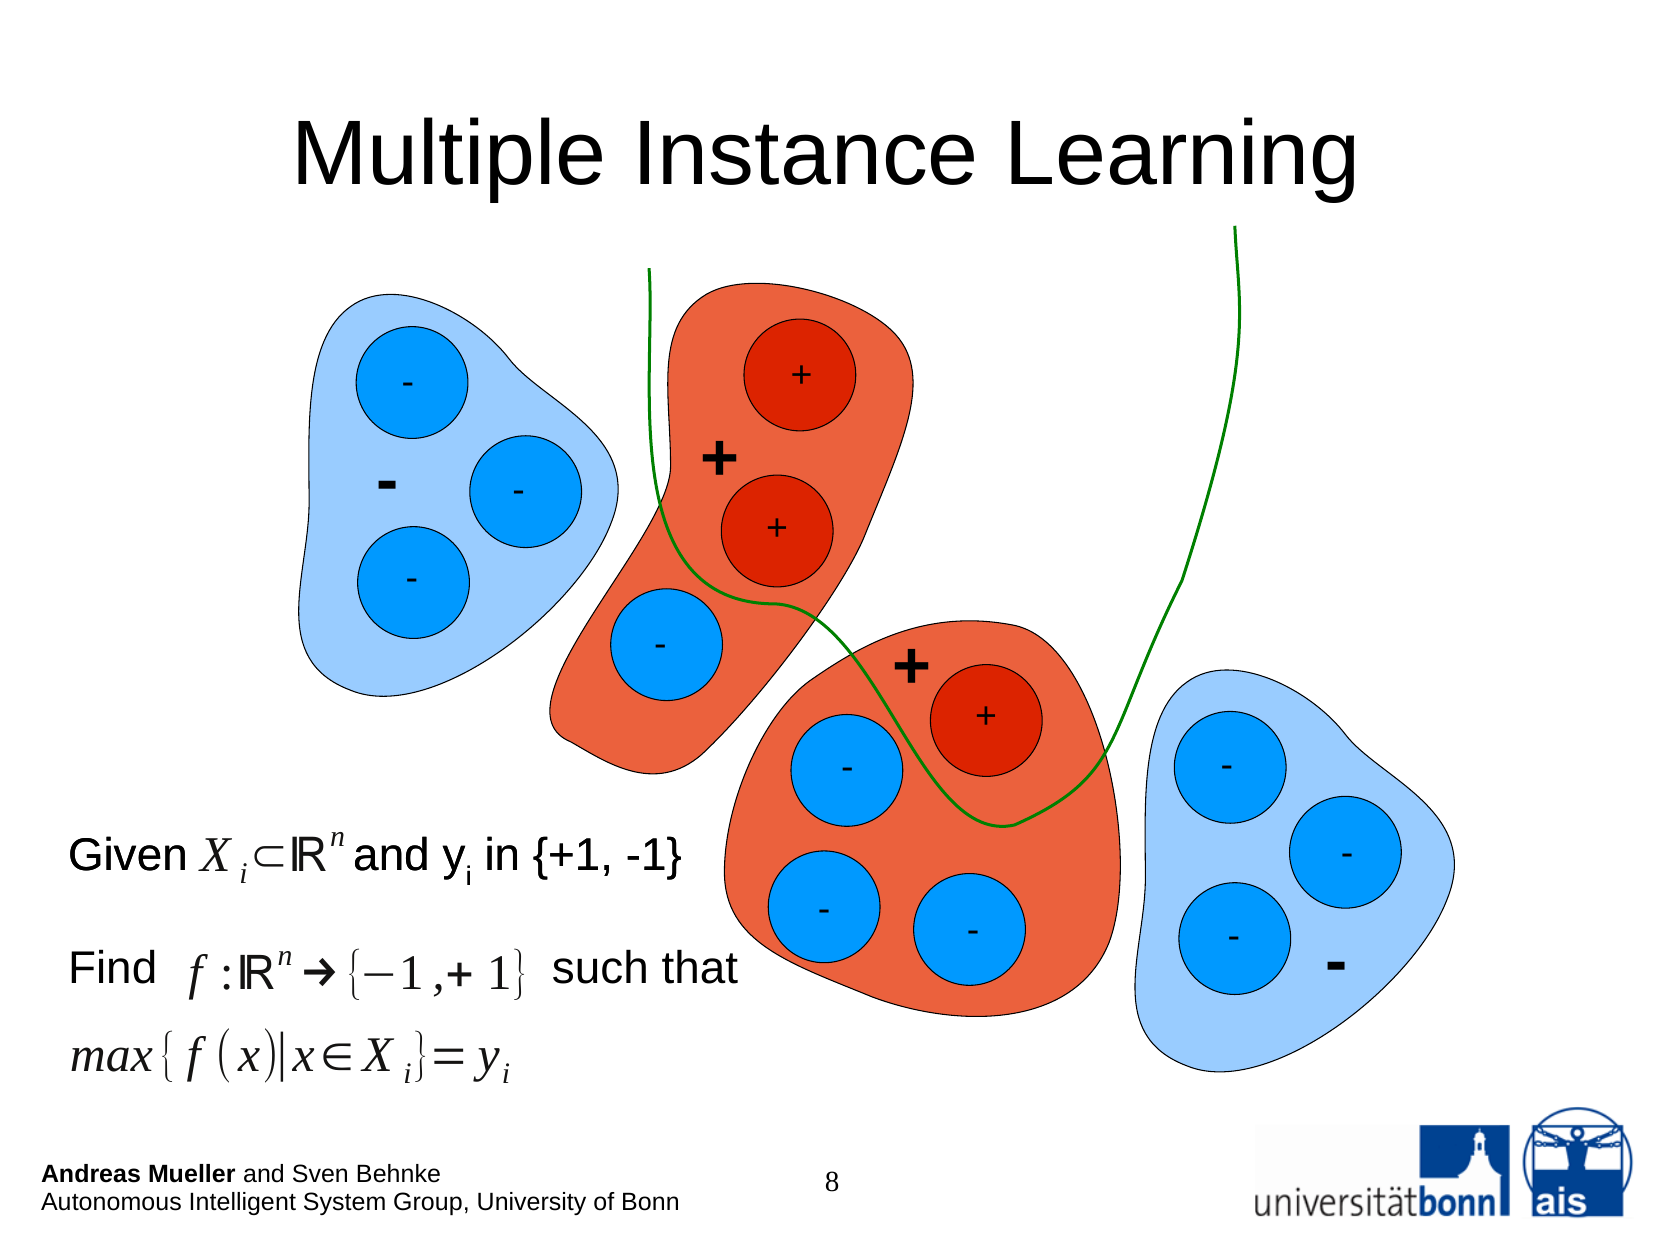

Multiple Instance Learning
+
-
+
-
-
+
-
-
+
+
-
-
Given and yi in {+1, -1}
Find such that
Given and yi in {+1, -1}
-
-
-
-
-
Andreas Mueller, Sven Behnke University of Bonn
8